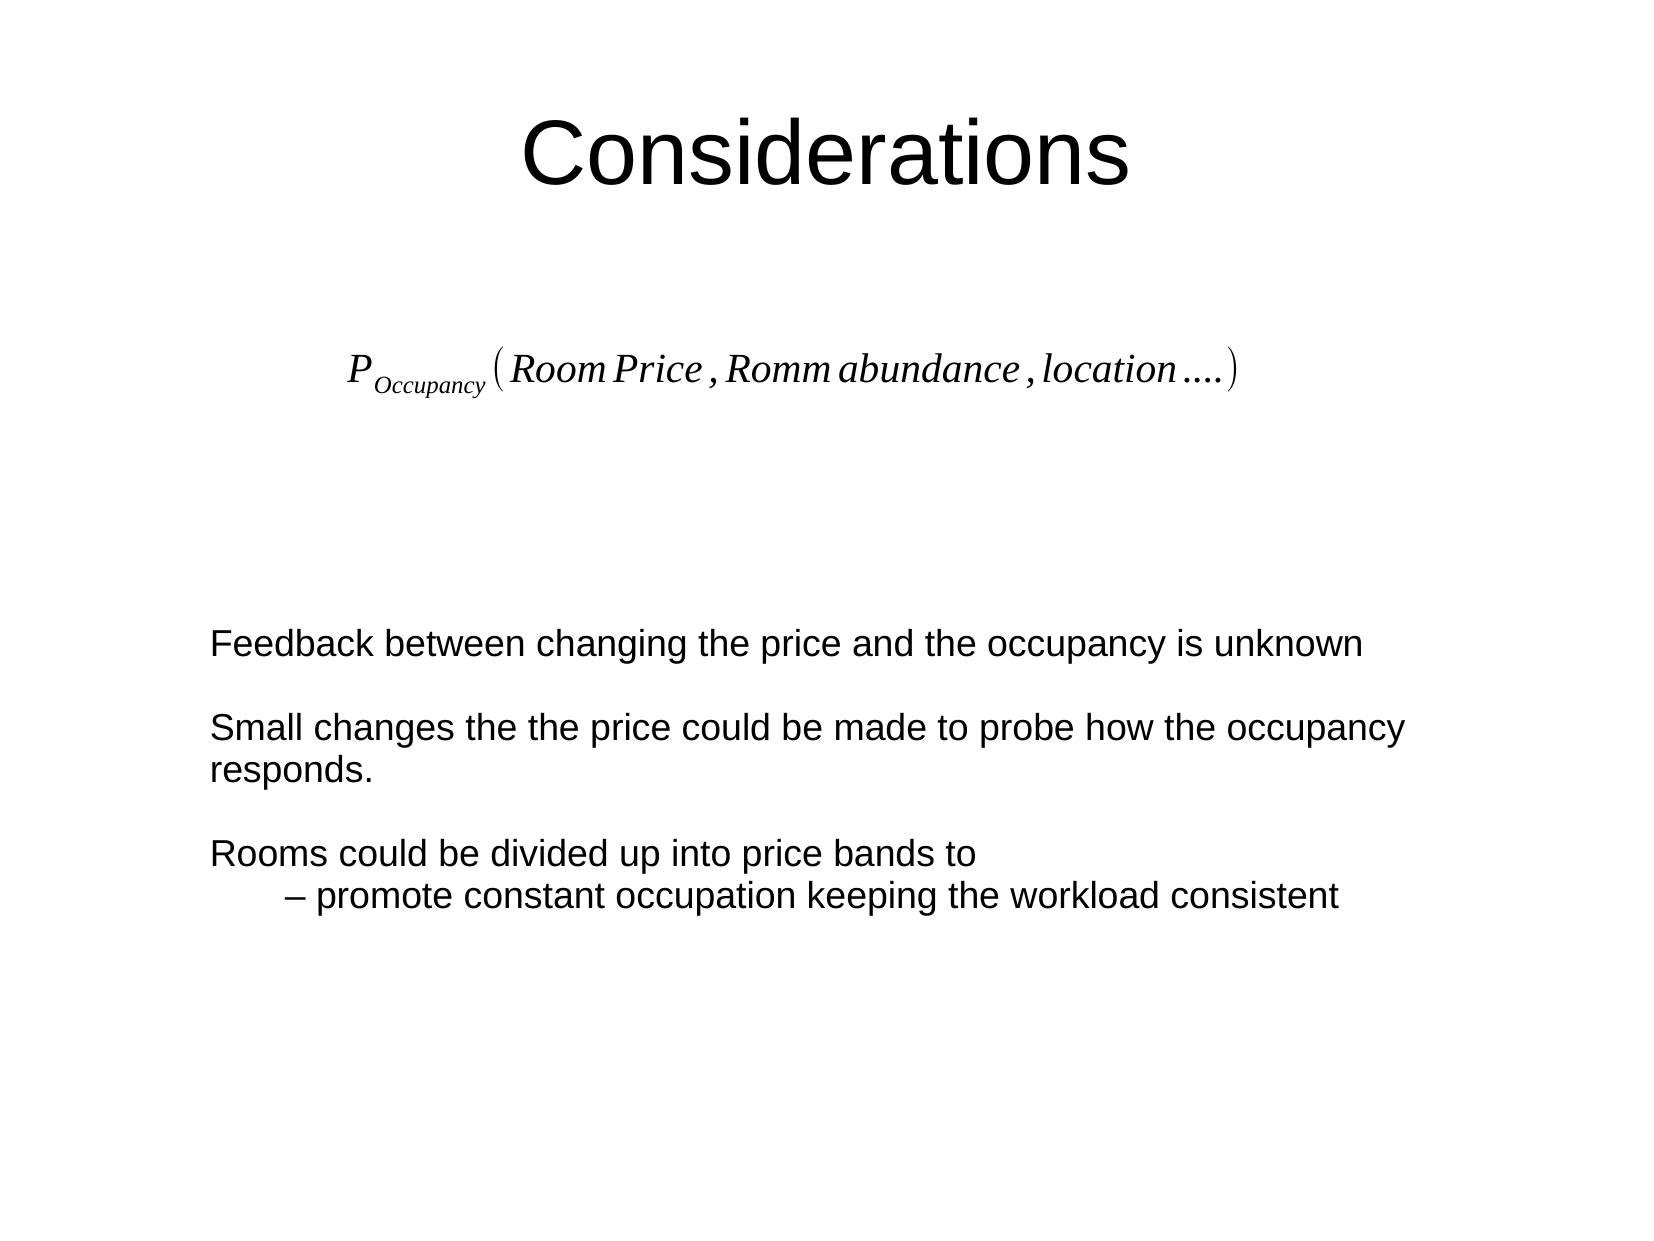

# Considerations
Feedback between changing the price and the occupancy is unknown
Small changes the the price could be made to probe how the occupancy responds.
Rooms could be divided up into price bands to
	– promote constant occupation keeping the workload consistent